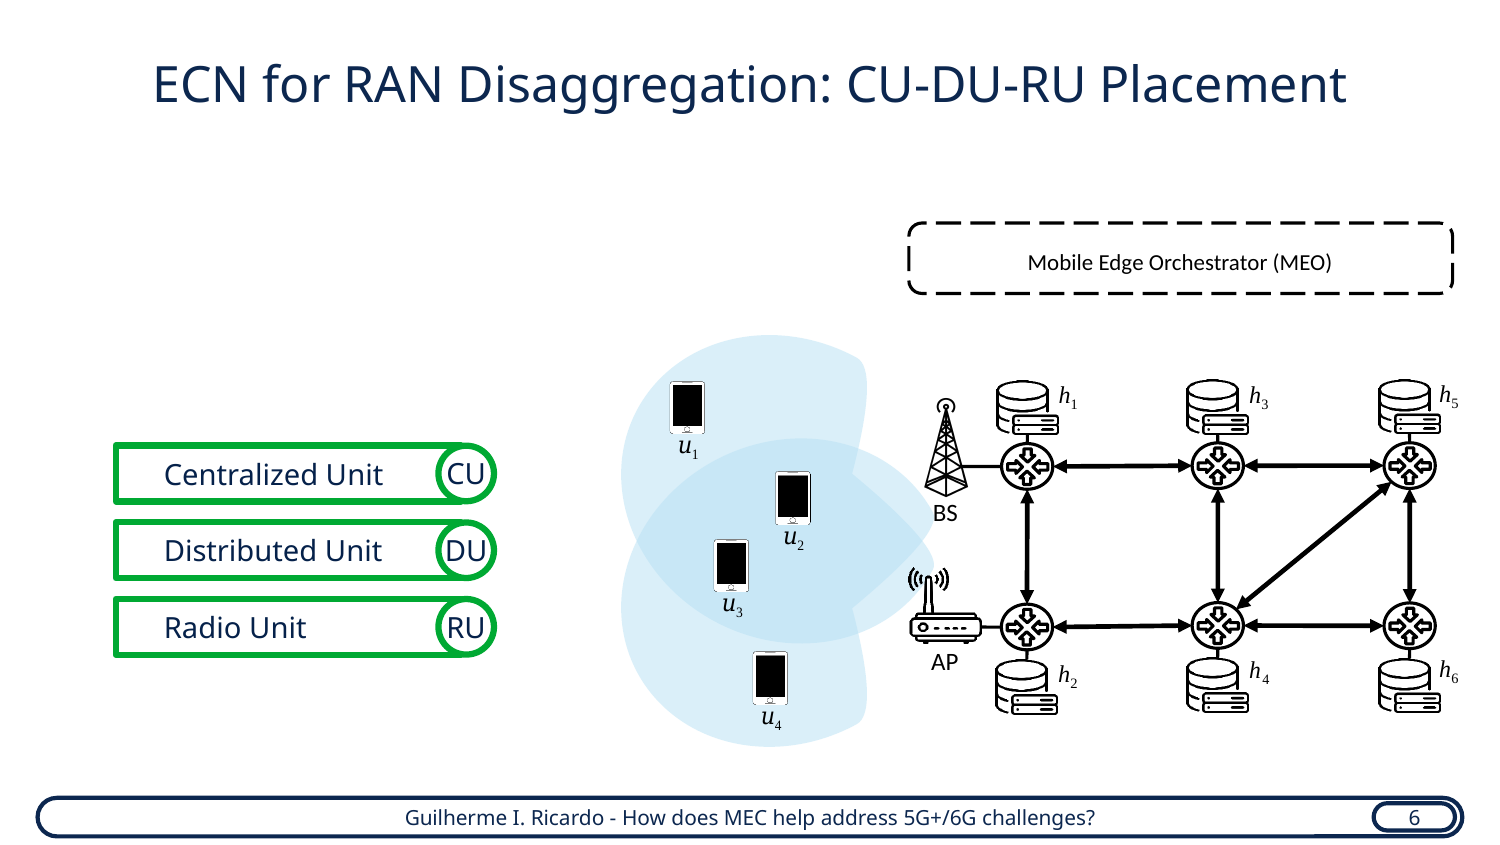

ECN for RAN Disaggregation: CU-DU-RU Placement
Mobile Edge Orchestrator (MEO)
BS
AP
CU
 Centralized Unit
DU
 Distributed Unit
RU
 Radio Unit
Guilherme I. Ricardo - How does MEC help address 5G+/6G challenges?
6